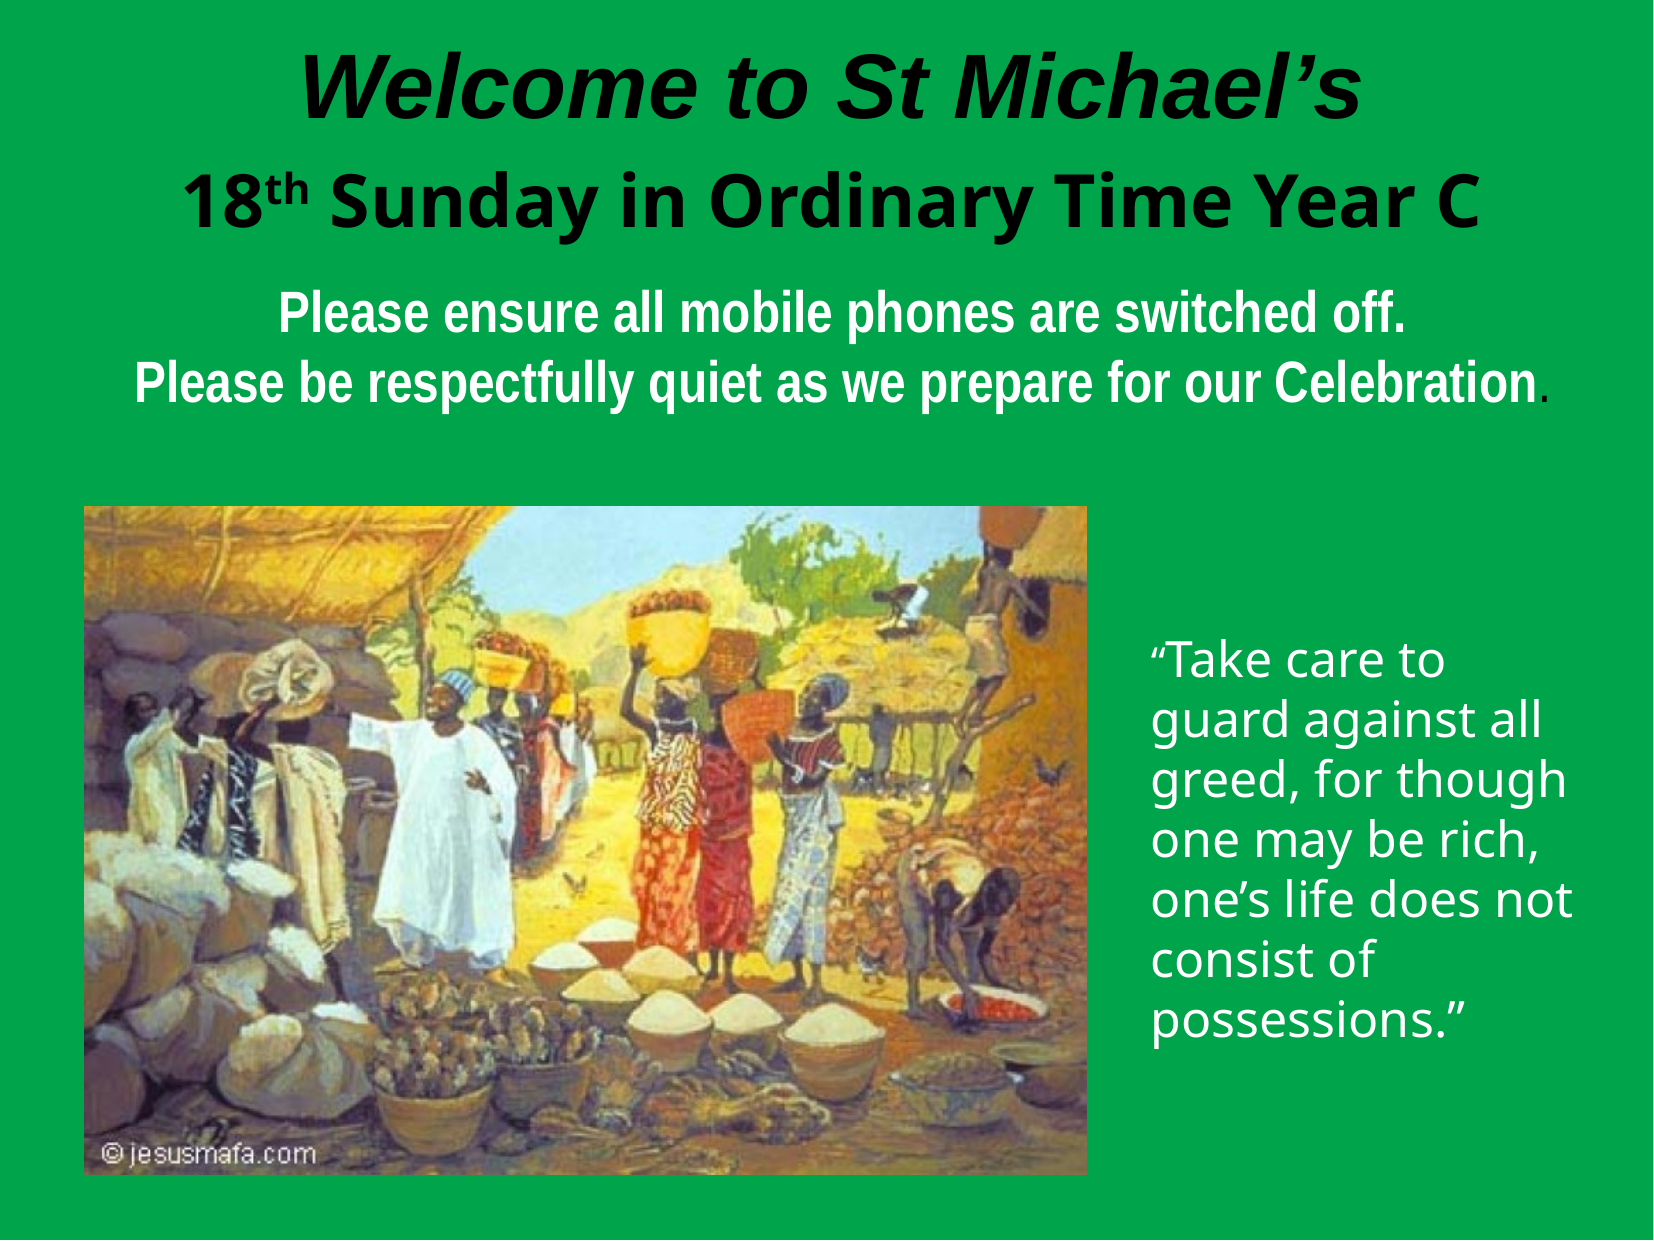

# Welcome to St Michael’s
18th Sunday in Ordinary Time Year C
Please ensure all mobile phones are switched off.
 Please be respectfully quiet as we prepare for our Celebration.
“Take care to guard against all greed, for though one may be rich, one’s life does not consist of possessions.”